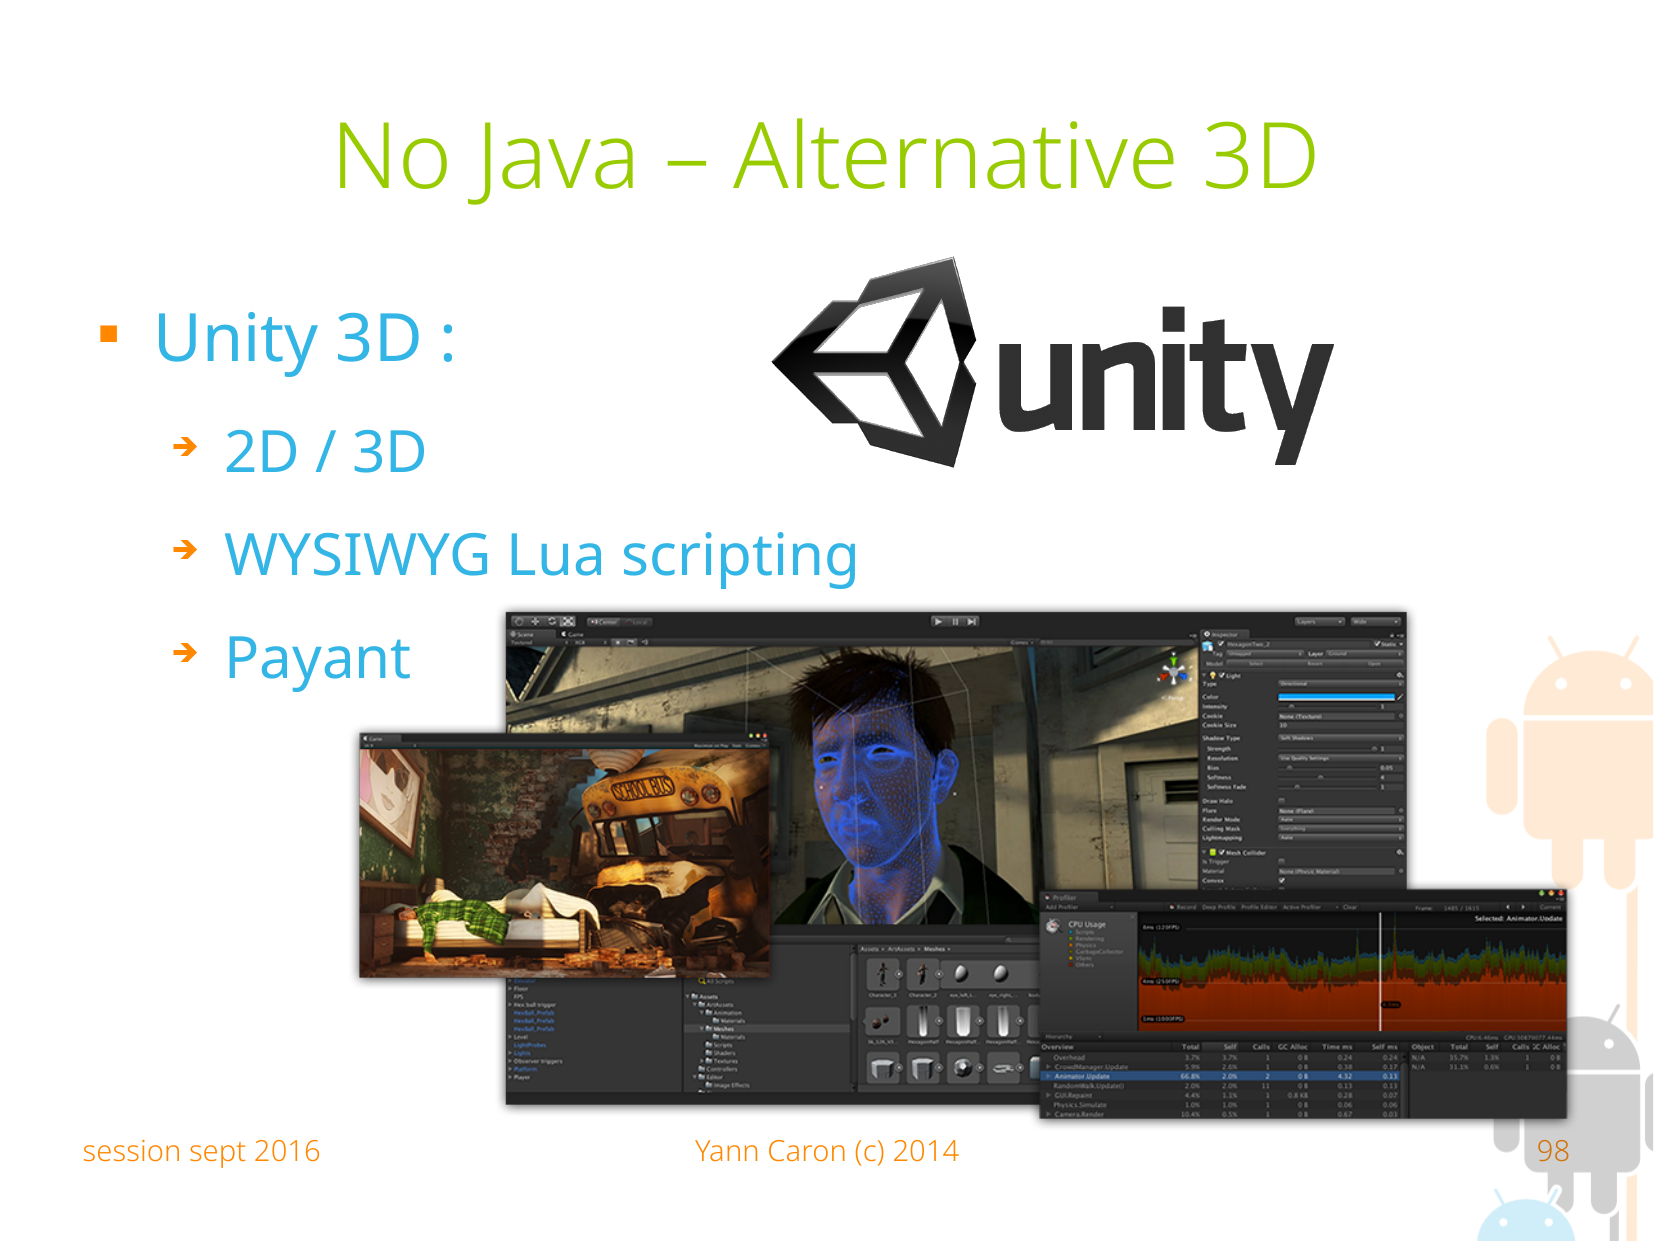

# No Java – Alternative 3D
Unity 3D :
2D / 3D
WYSIWYG Lua scripting
Payant
session sept 2016
Yann Caron (c) 2014
98